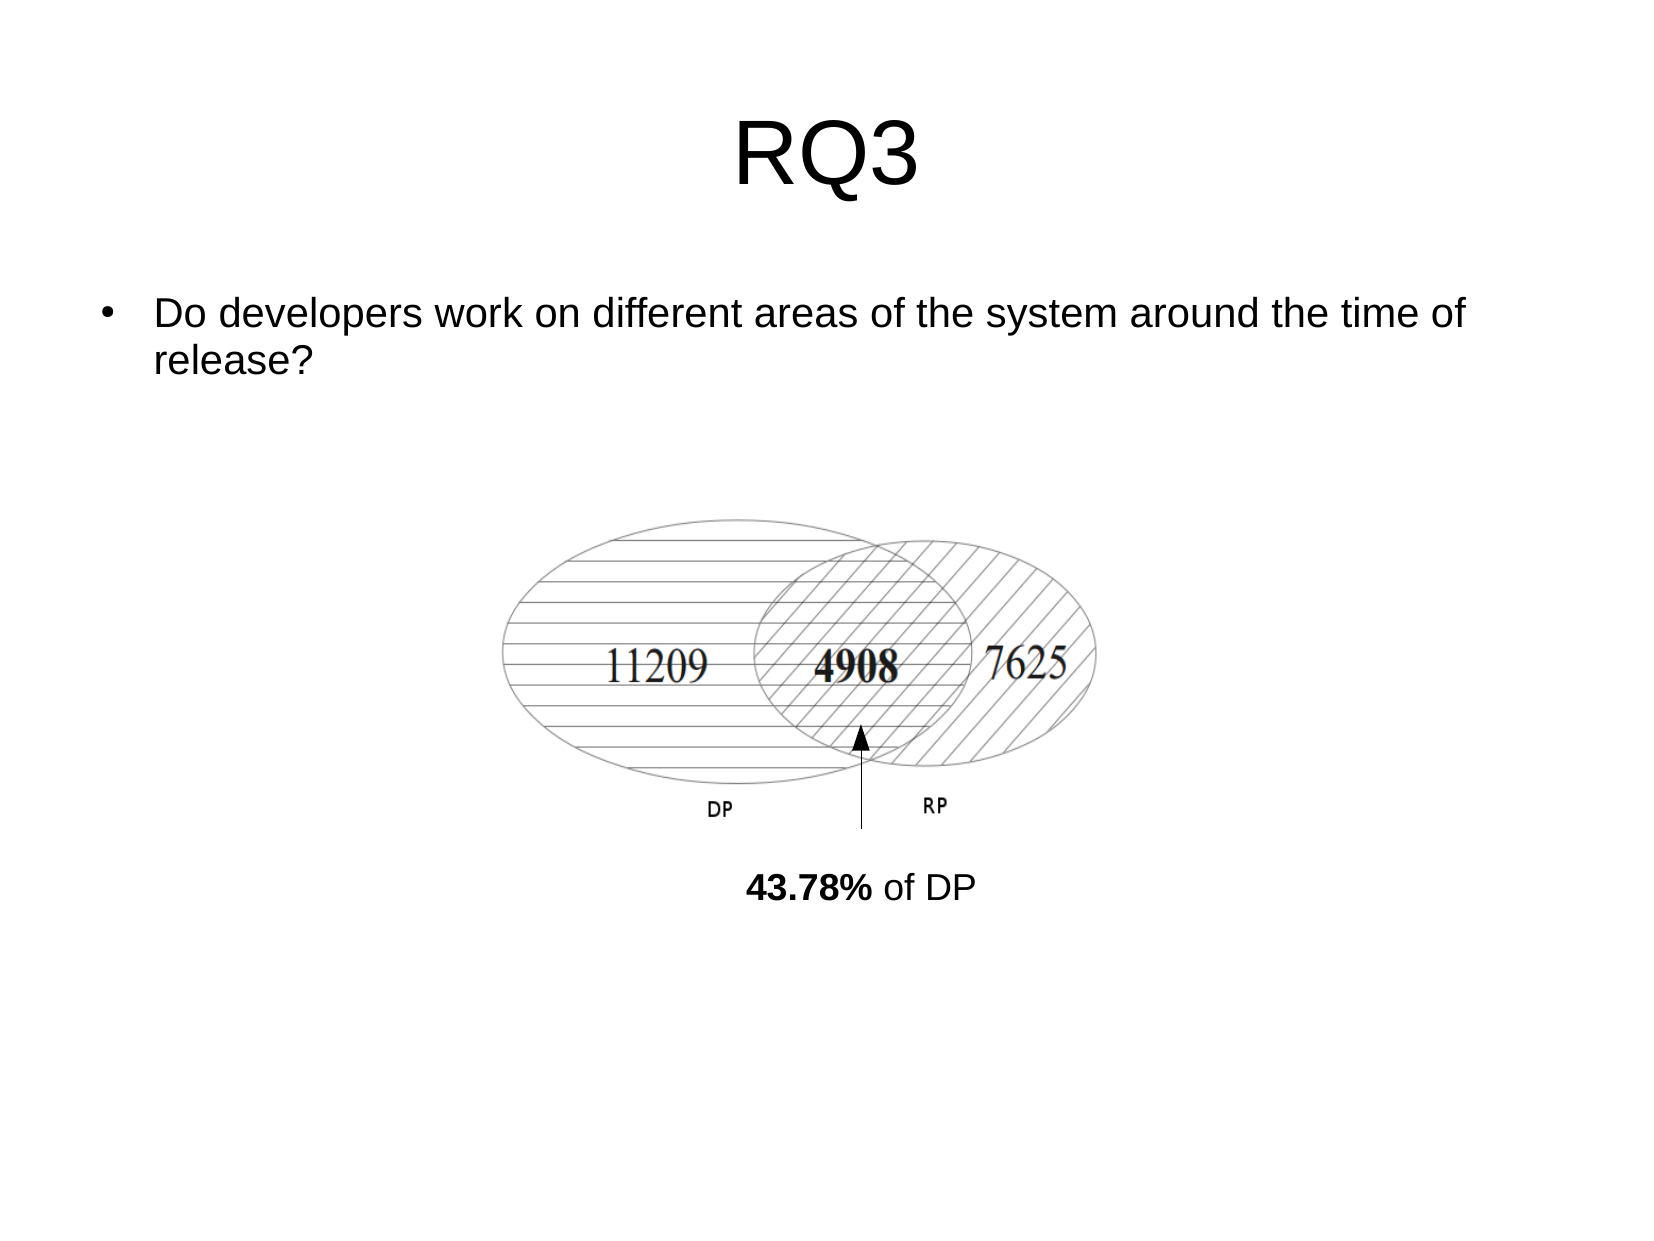

# RQ3
Do developers work on different areas of the system around the time of release?
43.78% of DP